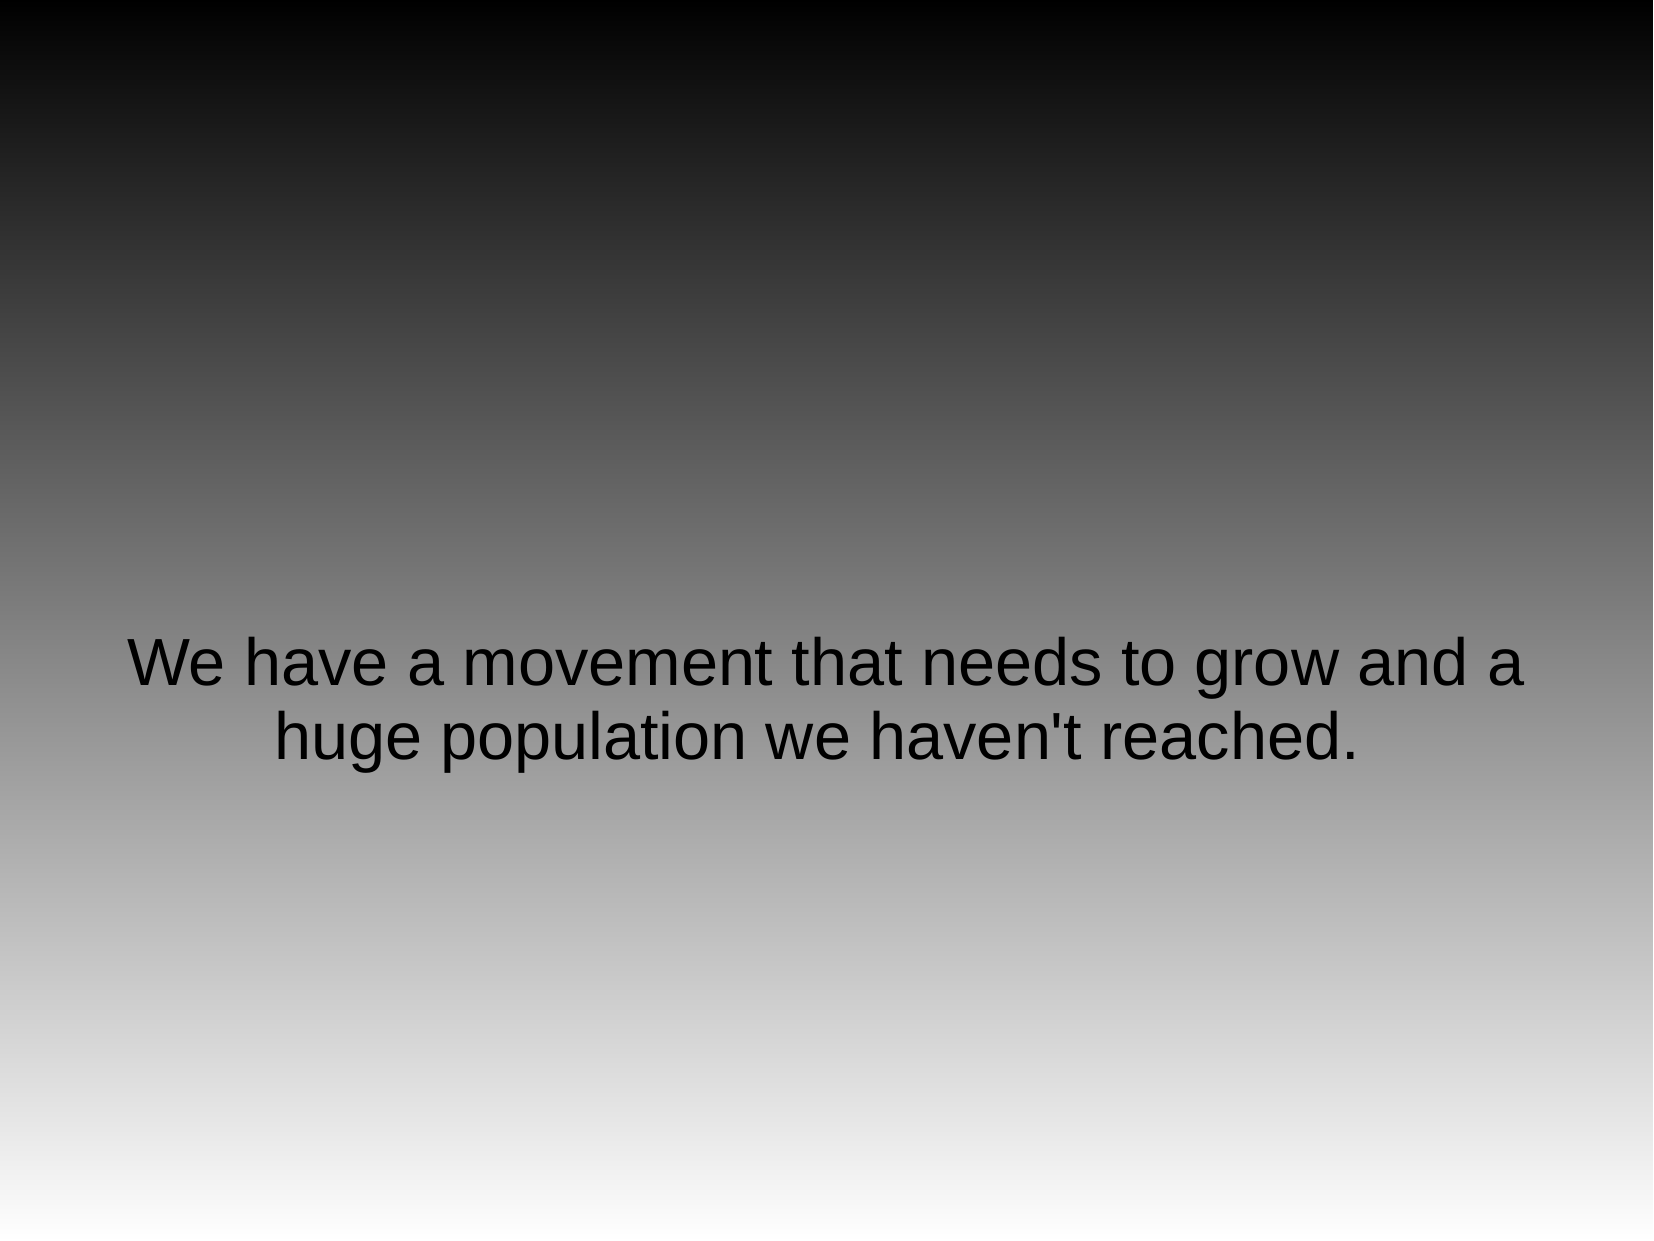

#
We have a movement that needs to grow and a huge population we haven't reached.